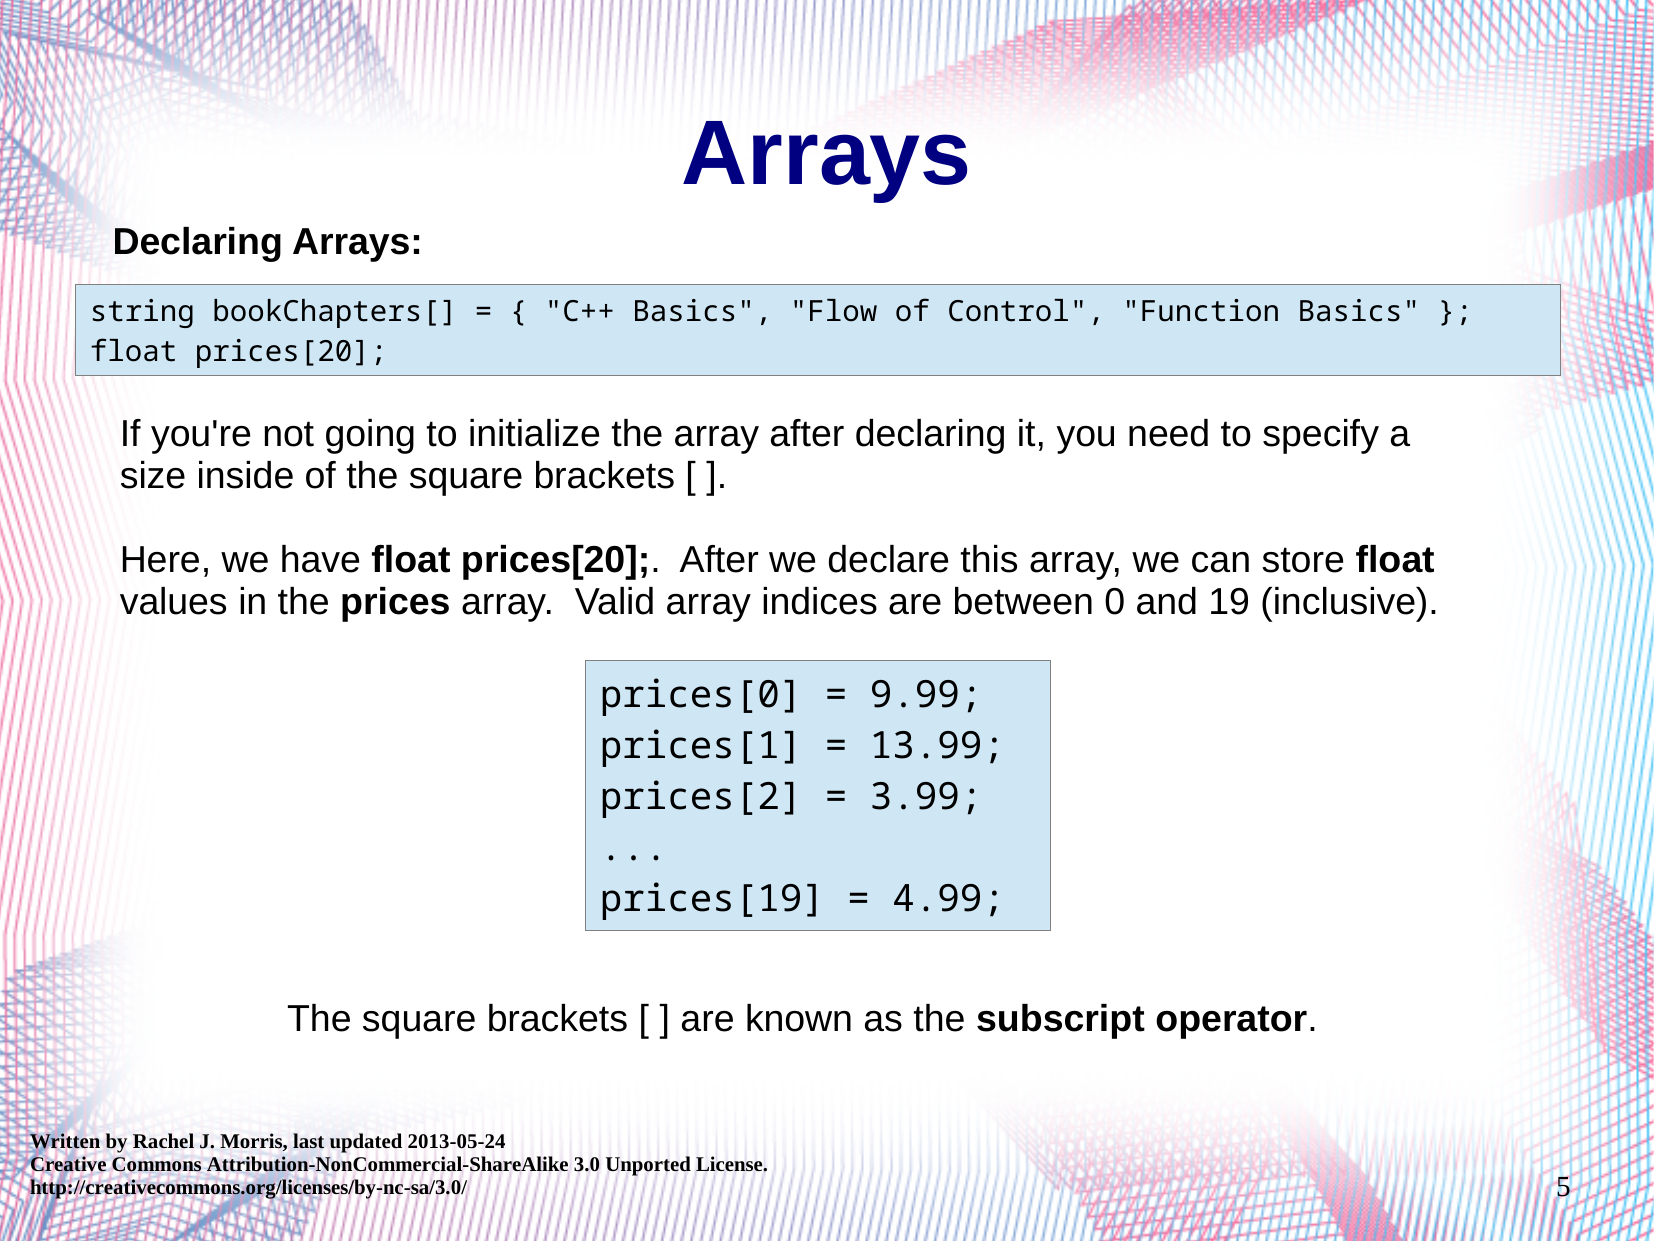

# Arrays
Declaring Arrays:
string bookChapters[] = { "C++ Basics", "Flow of Control", "Function Basics" };
float prices[20];
If you're not going to initialize the array after declaring it, you need to specify a size inside of the square brackets [ ].
Here, we have float prices[20];. After we declare this array, we can store float values in the prices array. Valid array indices are between 0 and 19 (inclusive).
prices[0] = 9.99;
prices[1] = 13.99;
prices[2] = 3.99;
...
prices[19] = 4.99;
The square brackets [ ] are known as the subscript operator.
5